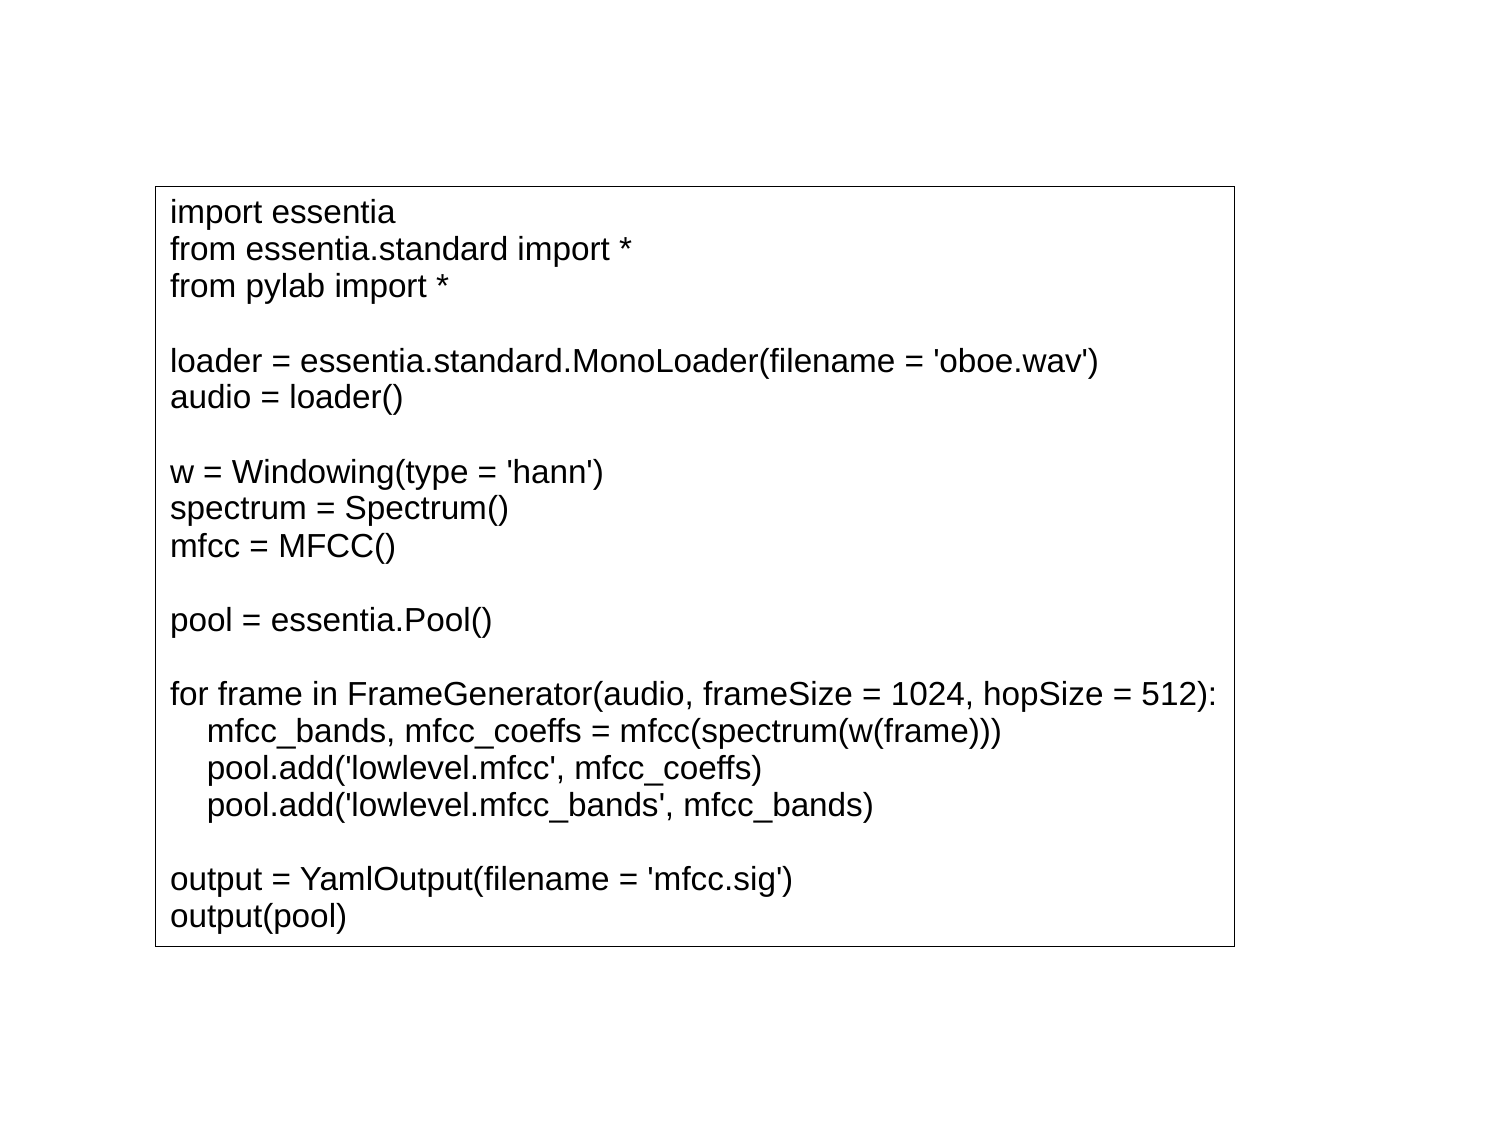

import essentia
from essentia.standard import *
from pylab import *
loader = essentia.standard.MonoLoader(filename = 'oboe.wav')
audio = loader()
w = Windowing(type = 'hann')
spectrum = Spectrum()
mfcc = MFCC()
pool = essentia.Pool()
for frame in FrameGenerator(audio, frameSize = 1024, hopSize = 512):
 mfcc_bands, mfcc_coeffs = mfcc(spectrum(w(frame)))
 pool.add('lowlevel.mfcc', mfcc_coeffs)
 pool.add('lowlevel.mfcc_bands', mfcc_bands)
output = YamlOutput(filename = 'mfcc.sig')
output(pool)